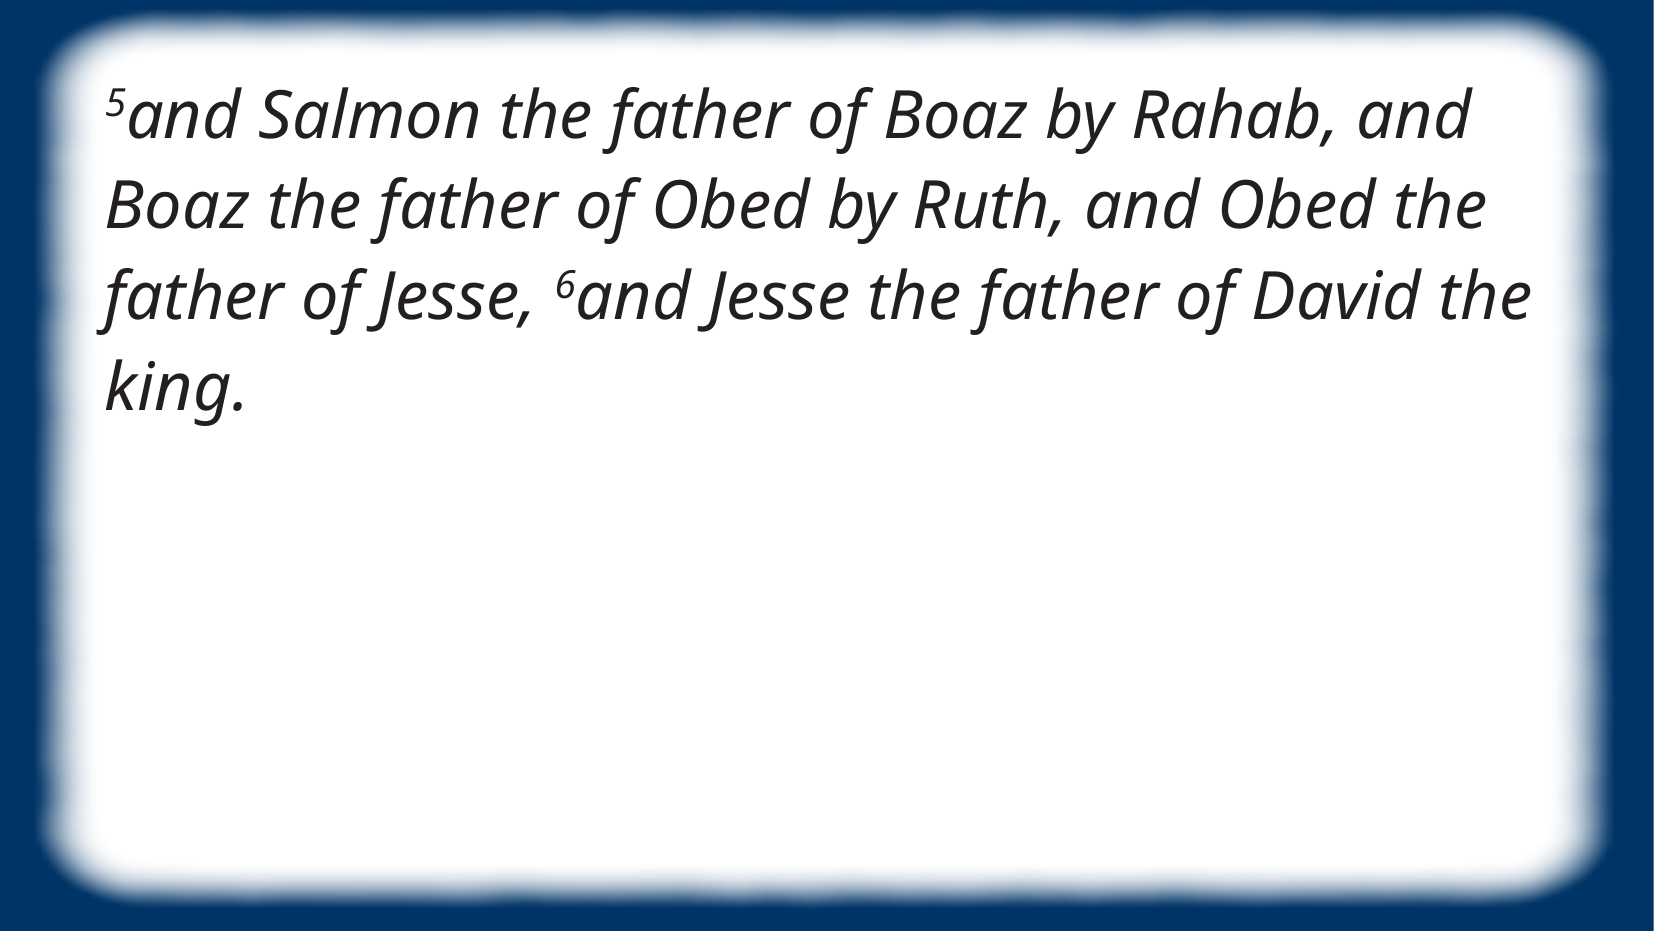

5and Salmon the father of Boaz by Rahab, and Boaz the father of Obed by Ruth, and Obed the father of Jesse, 6and Jesse the father of David the king.